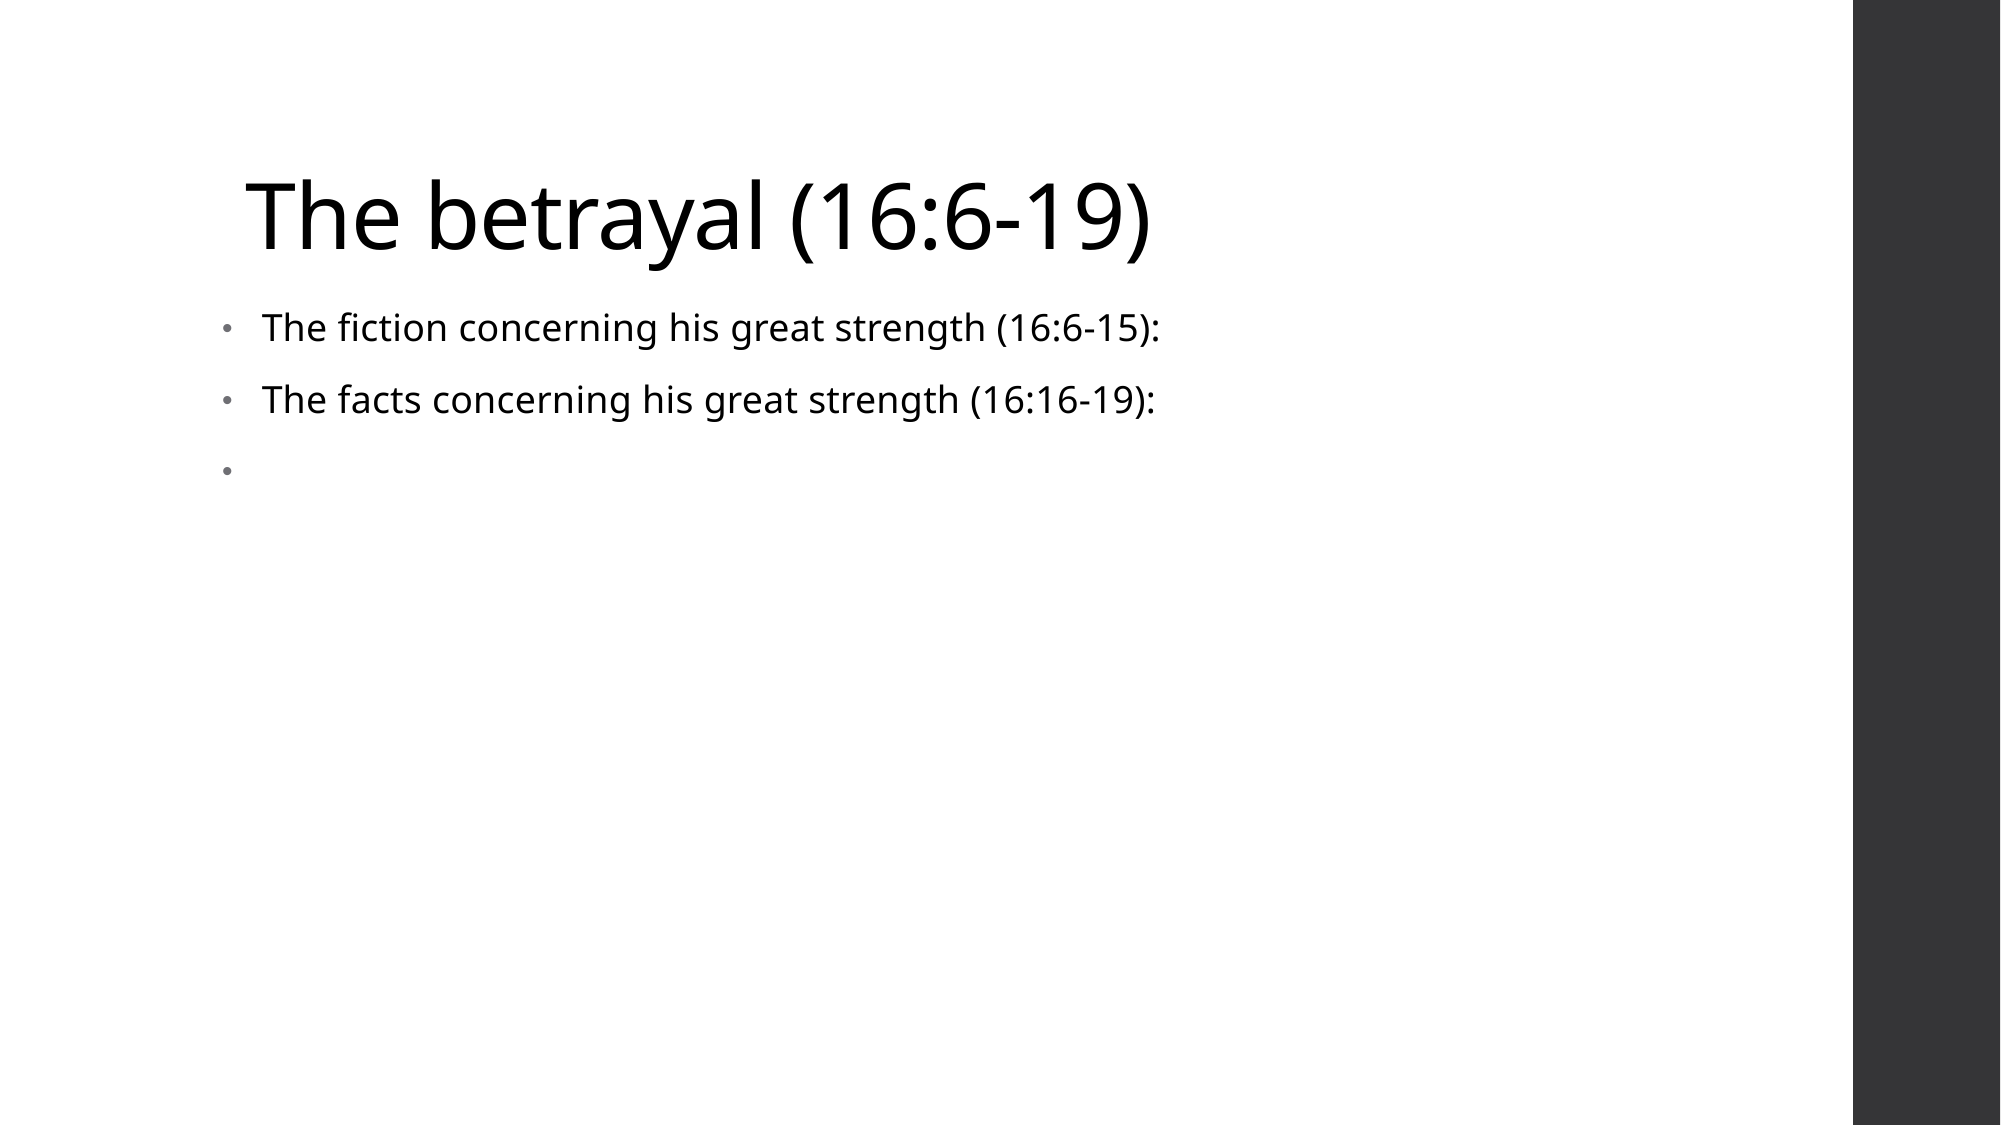

# The betrayal (16:6-19)
 The fiction concerning his great strength (16:6-15):
 The facts concerning his great strength (16:16-19):